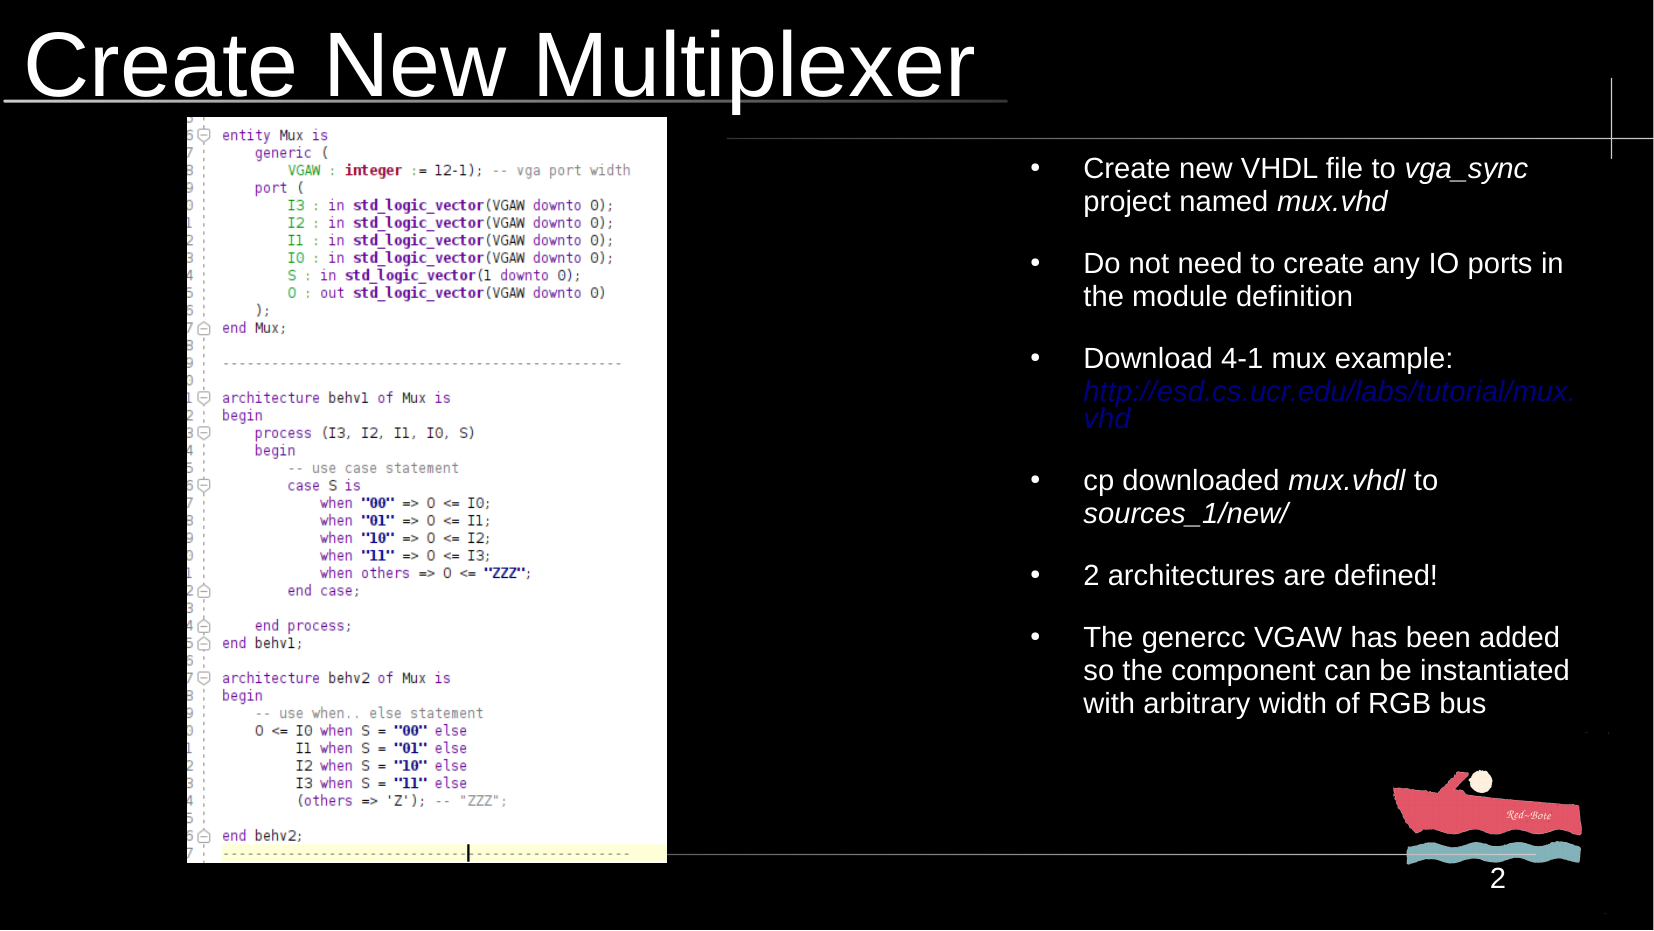

# Create New Multiplexer
Create new VHDL file to vga_sync project named mux.vhd
Do not need to create any IO ports in the module definition
Download 4-1 mux example:http://esd.cs.ucr.edu/labs/tutorial/mux.vhd
cp downloaded mux.vhdl to sources_1/new/
2 architectures are defined!
The genercc VGAW has been added so the component can be instantiated with arbitrary width of RGB bus
2